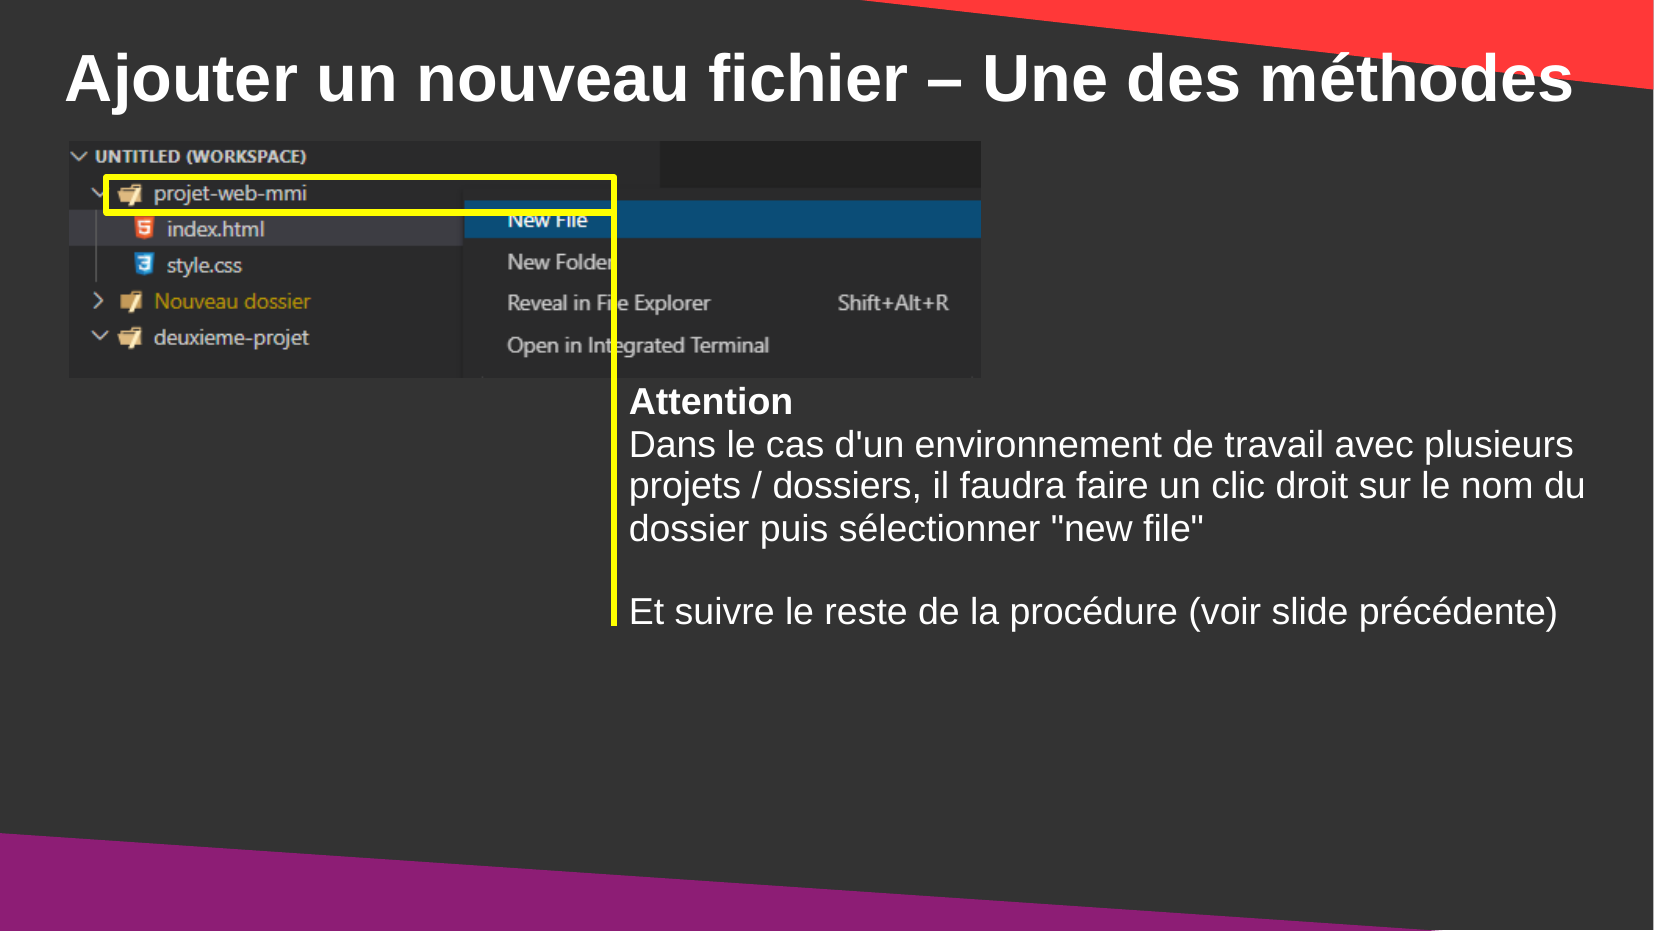

# Ajouter un nouveau fichier – Une des méthodes
Attention
Dans le cas d'un environnement de travail avec plusieurs projets / dossiers, il faudra faire un clic droit sur le nom du dossier puis sélectionner "new file"
Et suivre le reste de la procédure (voir slide précédente)